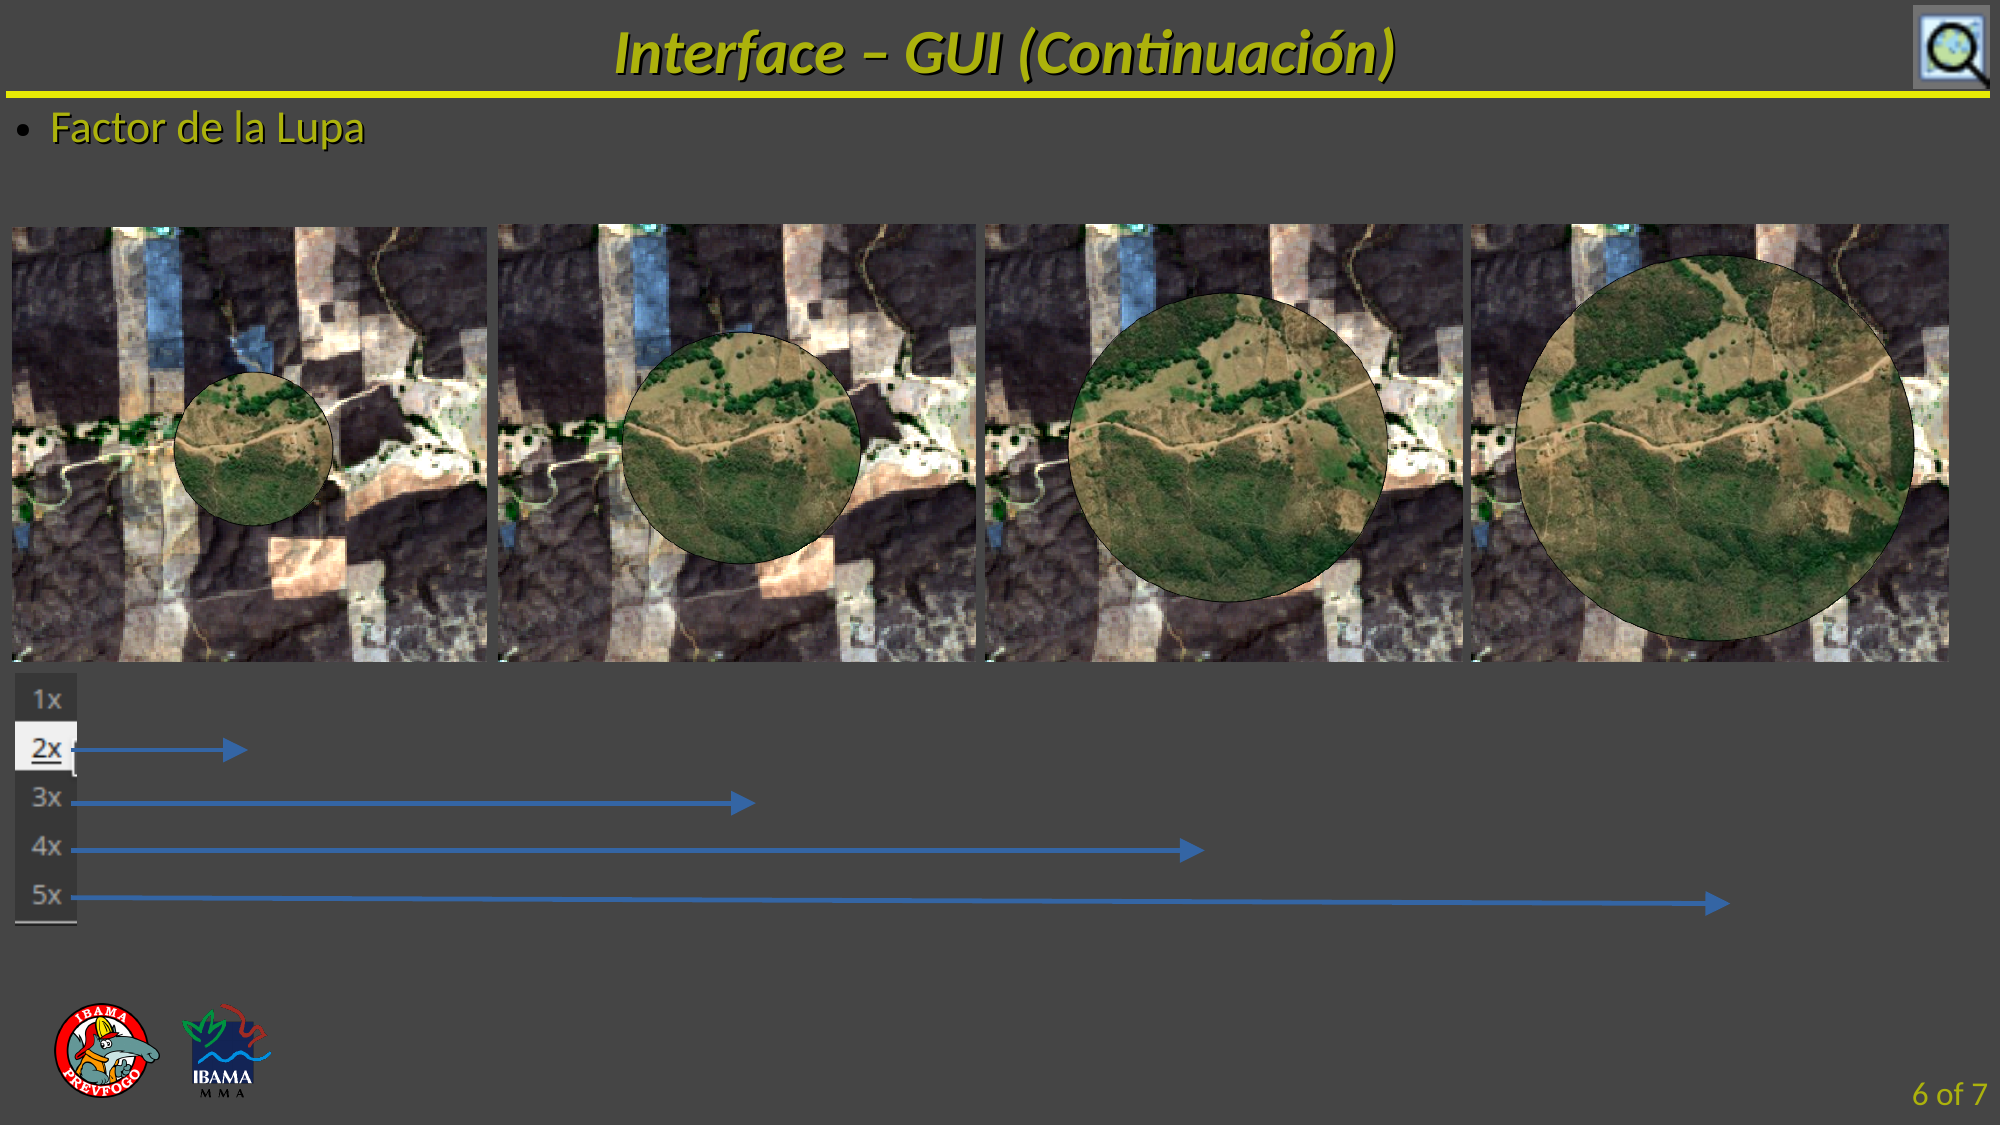

# Interface – GUI (Continuación)
Factor de la Lupa
 of 7